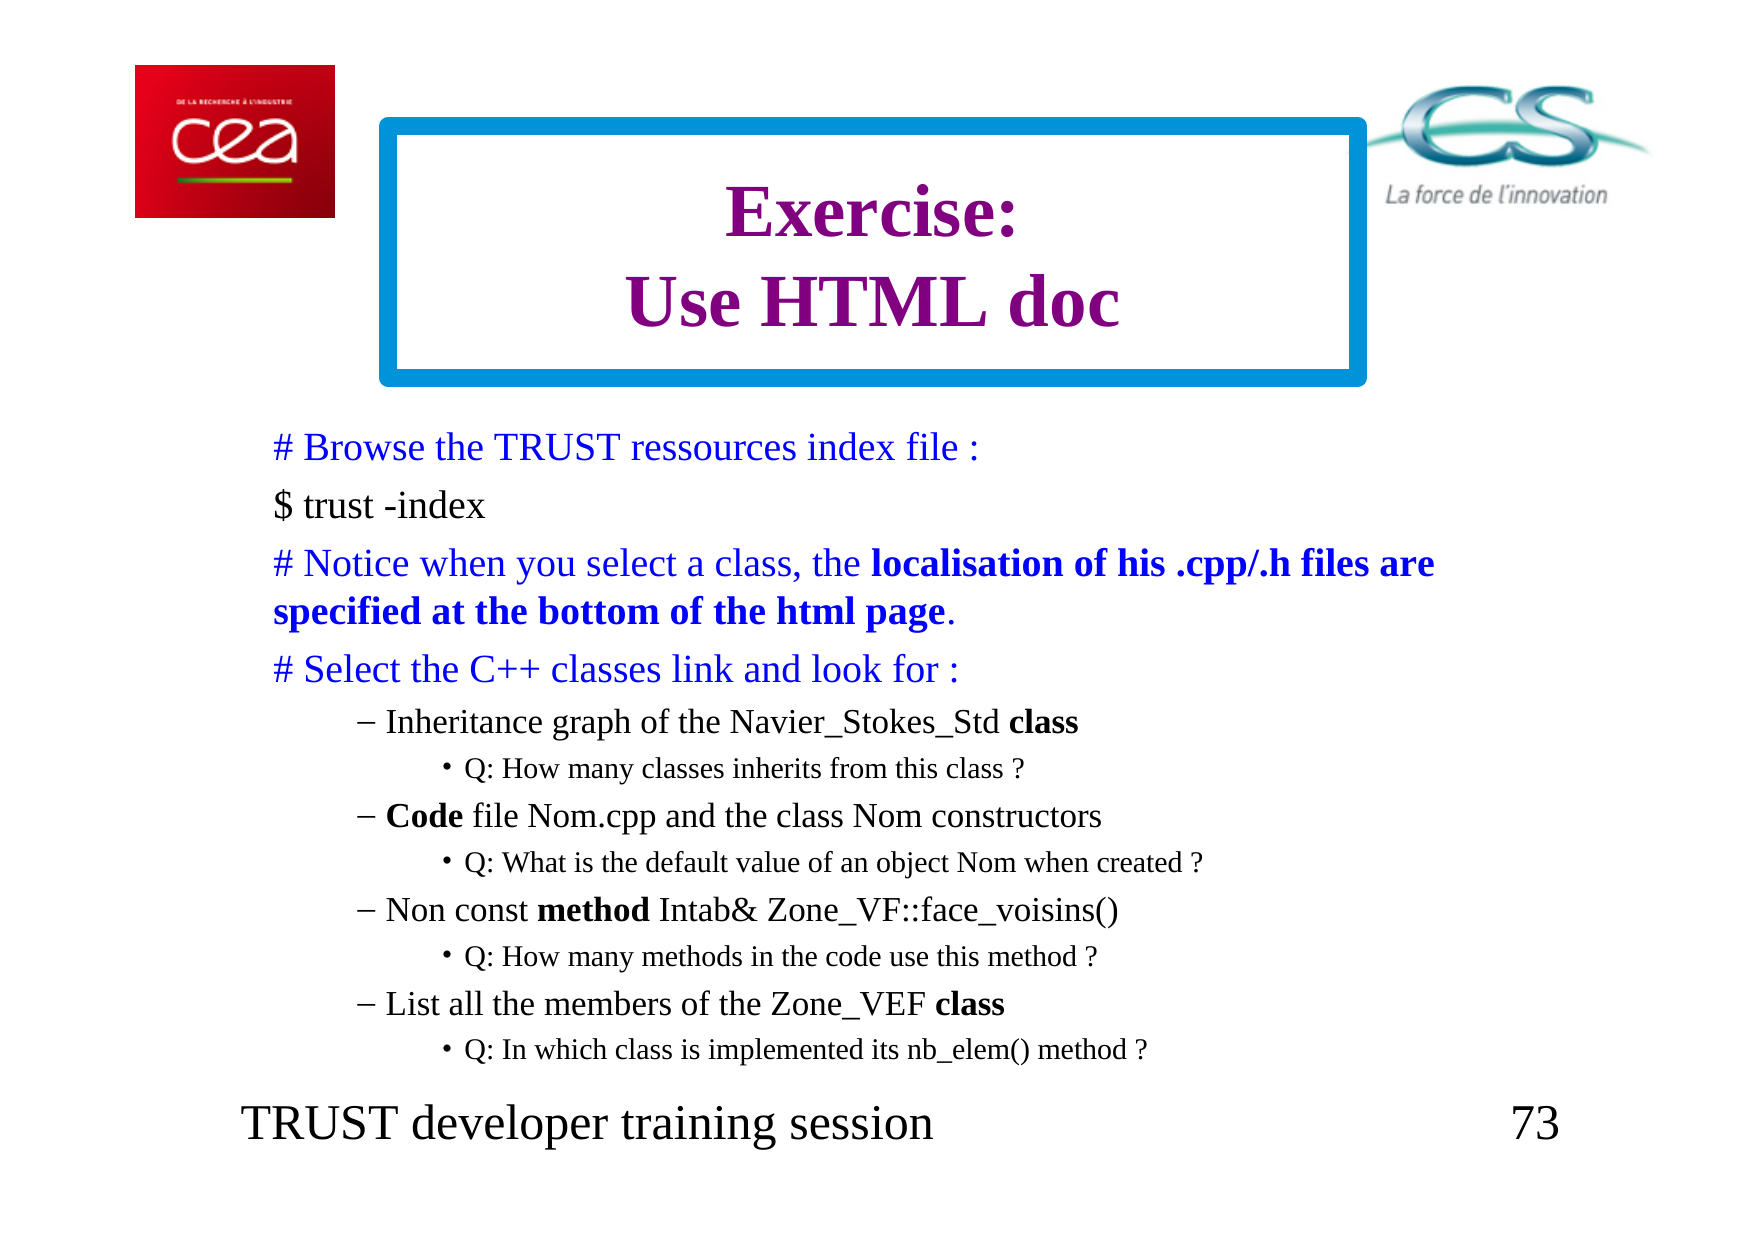

Exercise:
Use HTML doc
# # Browse the TRUST ressources index file :
$ trust -index
# Notice when you select a class, the localisation of his .cpp/.h files are specified at the bottom of the html page.
# Select the C++ classes link and look for :
Inheritance graph of the Navier_Stokes_Std class
Q: How many classes inherits from this class ?
Code file Nom.cpp and the class Nom constructors
Q: What is the default value of an object Nom when created ?
Non const method Intab& Zone_VF::face_voisins()
Q: How many methods in the code use this method ?
List all the members of the Zone_VEF class
Q: In which class is implemented its nb_elem() method ?
TRUST developer training session
73